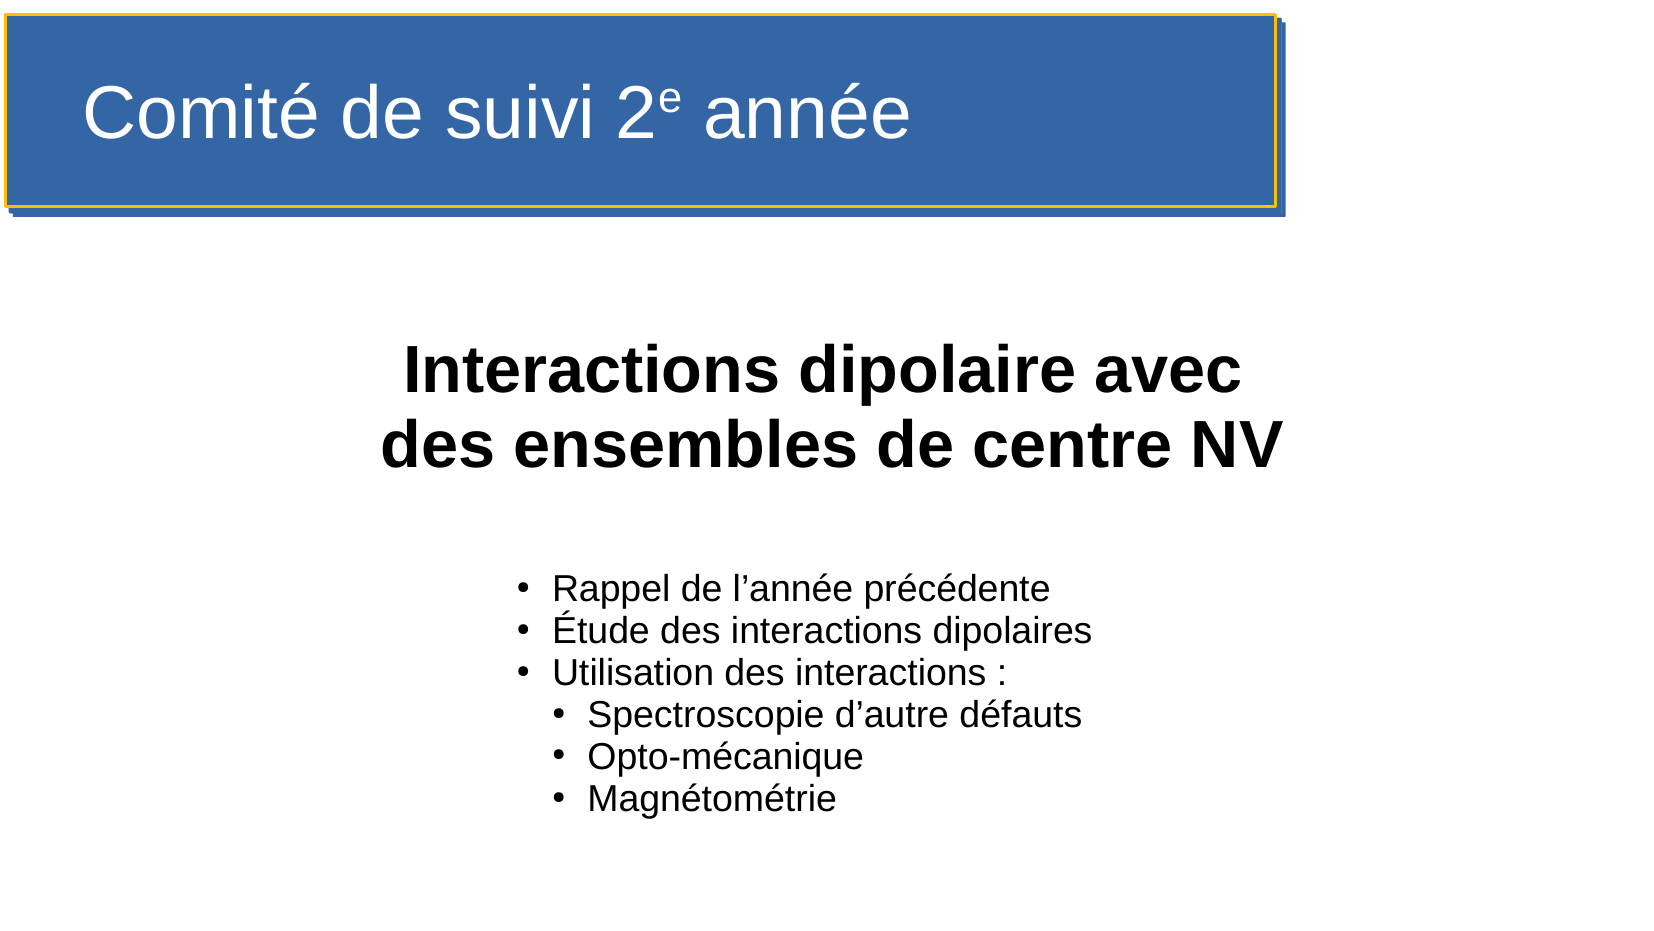

# Comité de suivi 2e année
Interactions dipolaire avec
des ensembles de centre NV
Rappel de l’année précédente
Étude des interactions dipolaires
Utilisation des interactions :
Spectroscopie d’autre défauts
Opto-mécanique
Magnétométrie